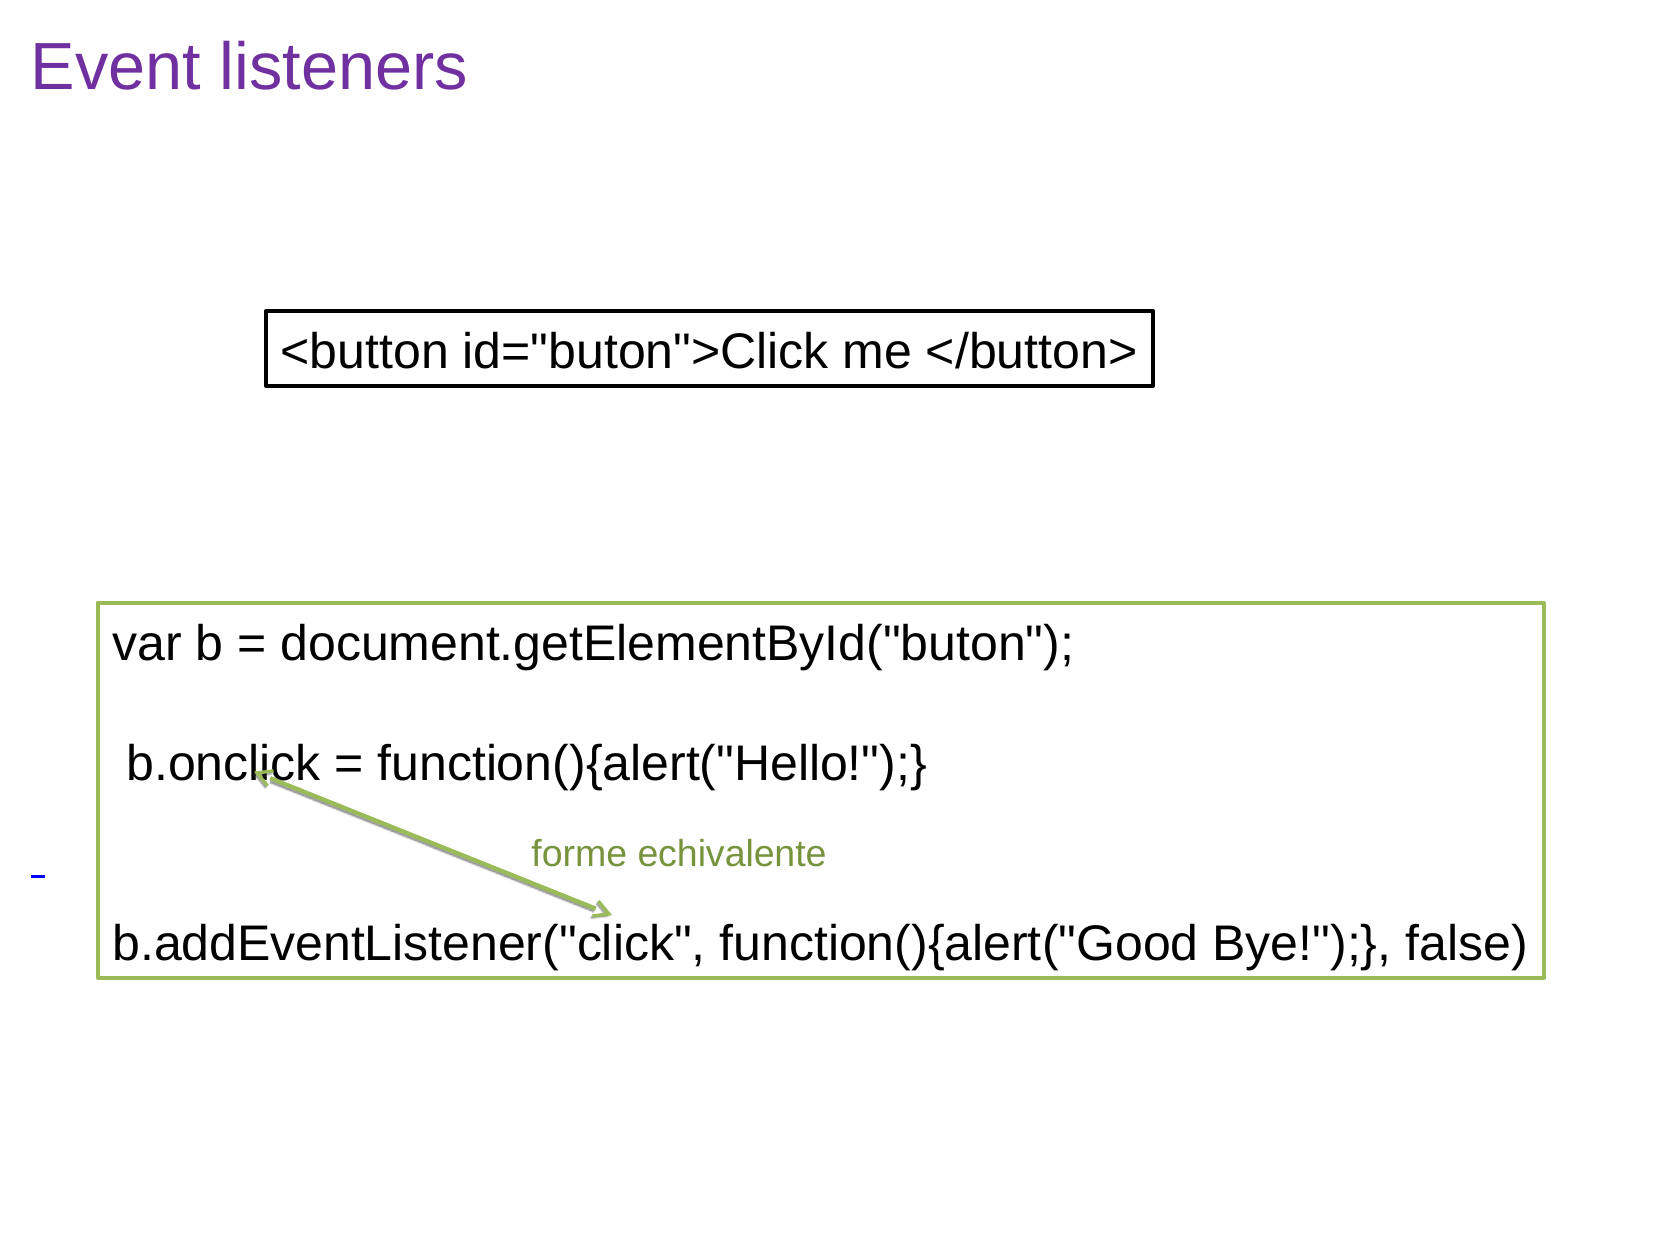

Event listeners
<button id="buton">Click me </button>
var b = document.getElementById("buton");
 b.onclick = function(){alert("Hello!");}
b.addEventListener("click", function(){alert("Good Bye!");}, false)
forme echivalente